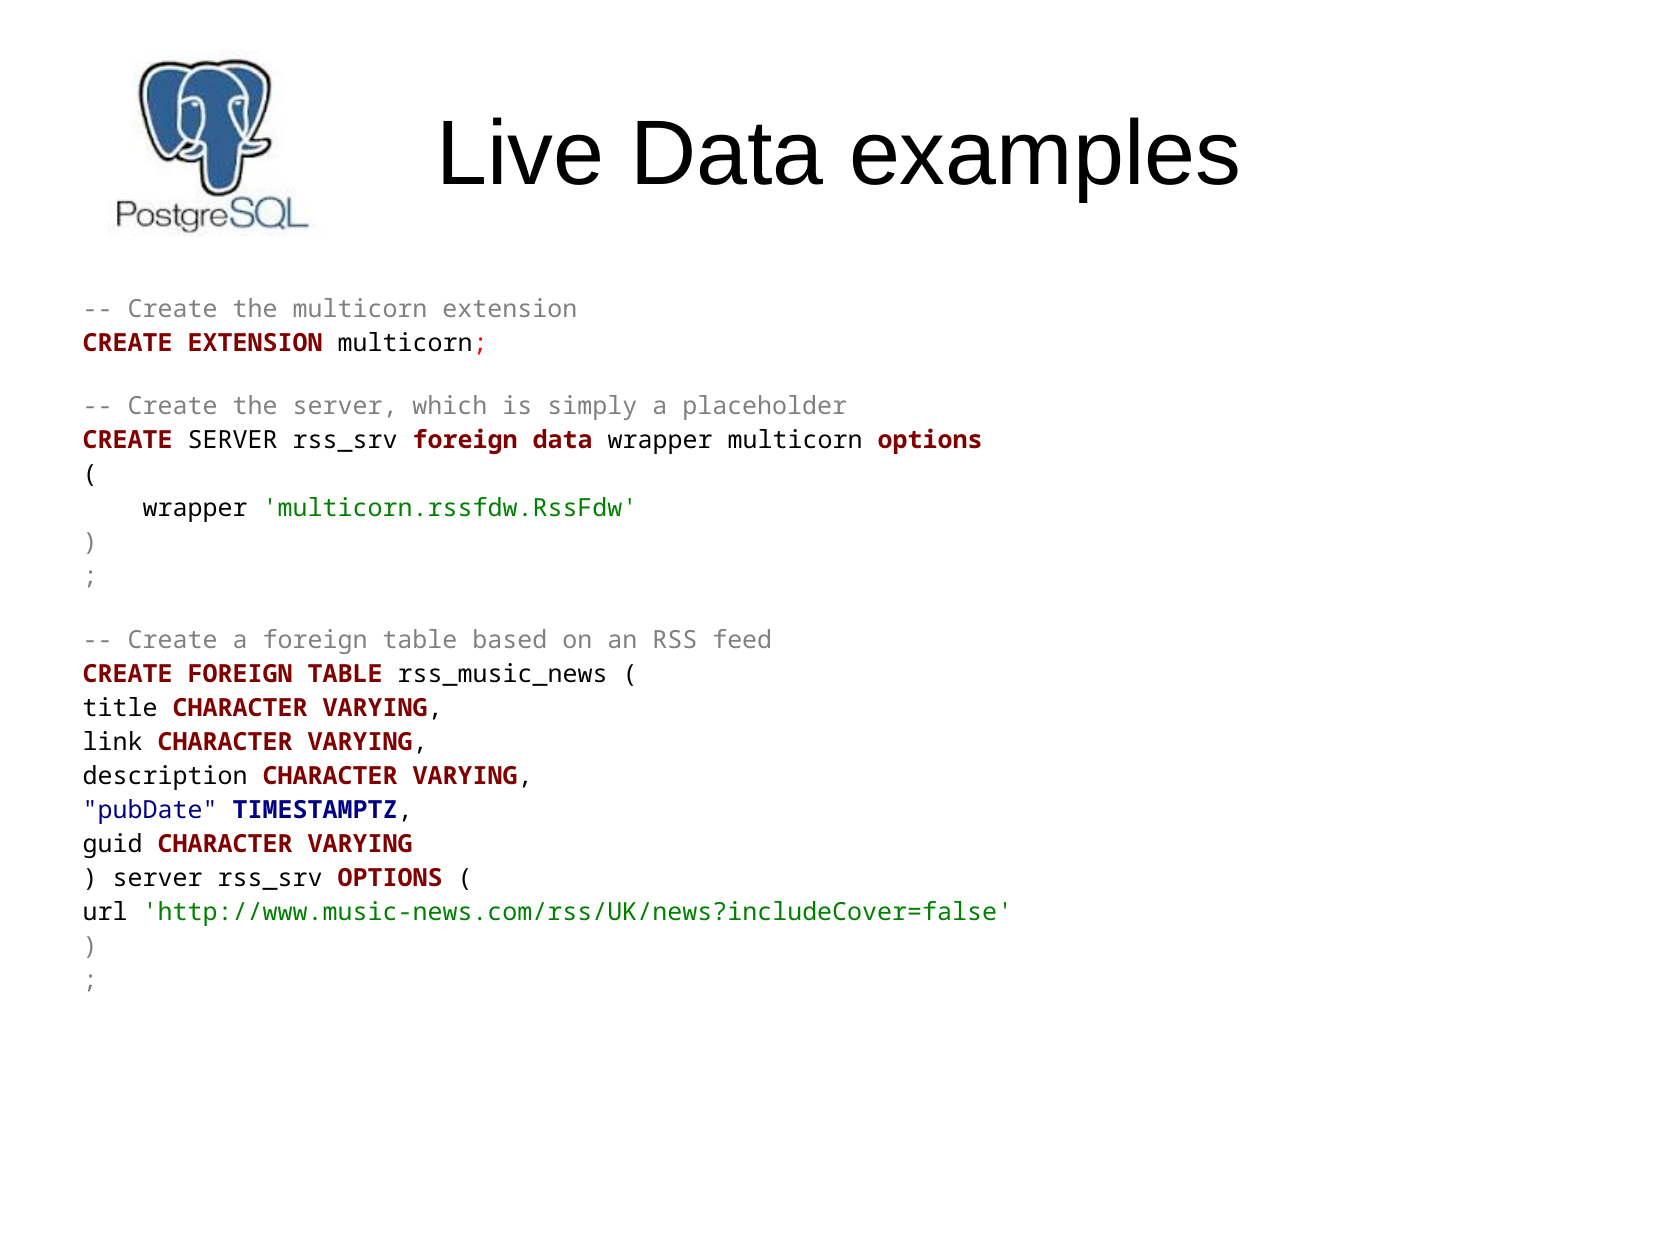

# Live Data examples
-- Create the multicorn extension
CREATE EXTENSION multicorn;
-- Create the server, which is simply a placeholder
CREATE SERVER rss_srv foreign data wrapper multicorn options
(
 wrapper 'multicorn.rssfdw.RssFdw'
)
;
-- Create a foreign table based on an RSS feed
CREATE FOREIGN TABLE rss_music_news (
title CHARACTER VARYING,
link CHARACTER VARYING,
description CHARACTER VARYING,
"pubDate" TIMESTAMPTZ,
guid CHARACTER VARYING
) server rss_srv OPTIONS (
url 'http://www.music-news.com/rss/UK/news?includeCover=false'
)
;